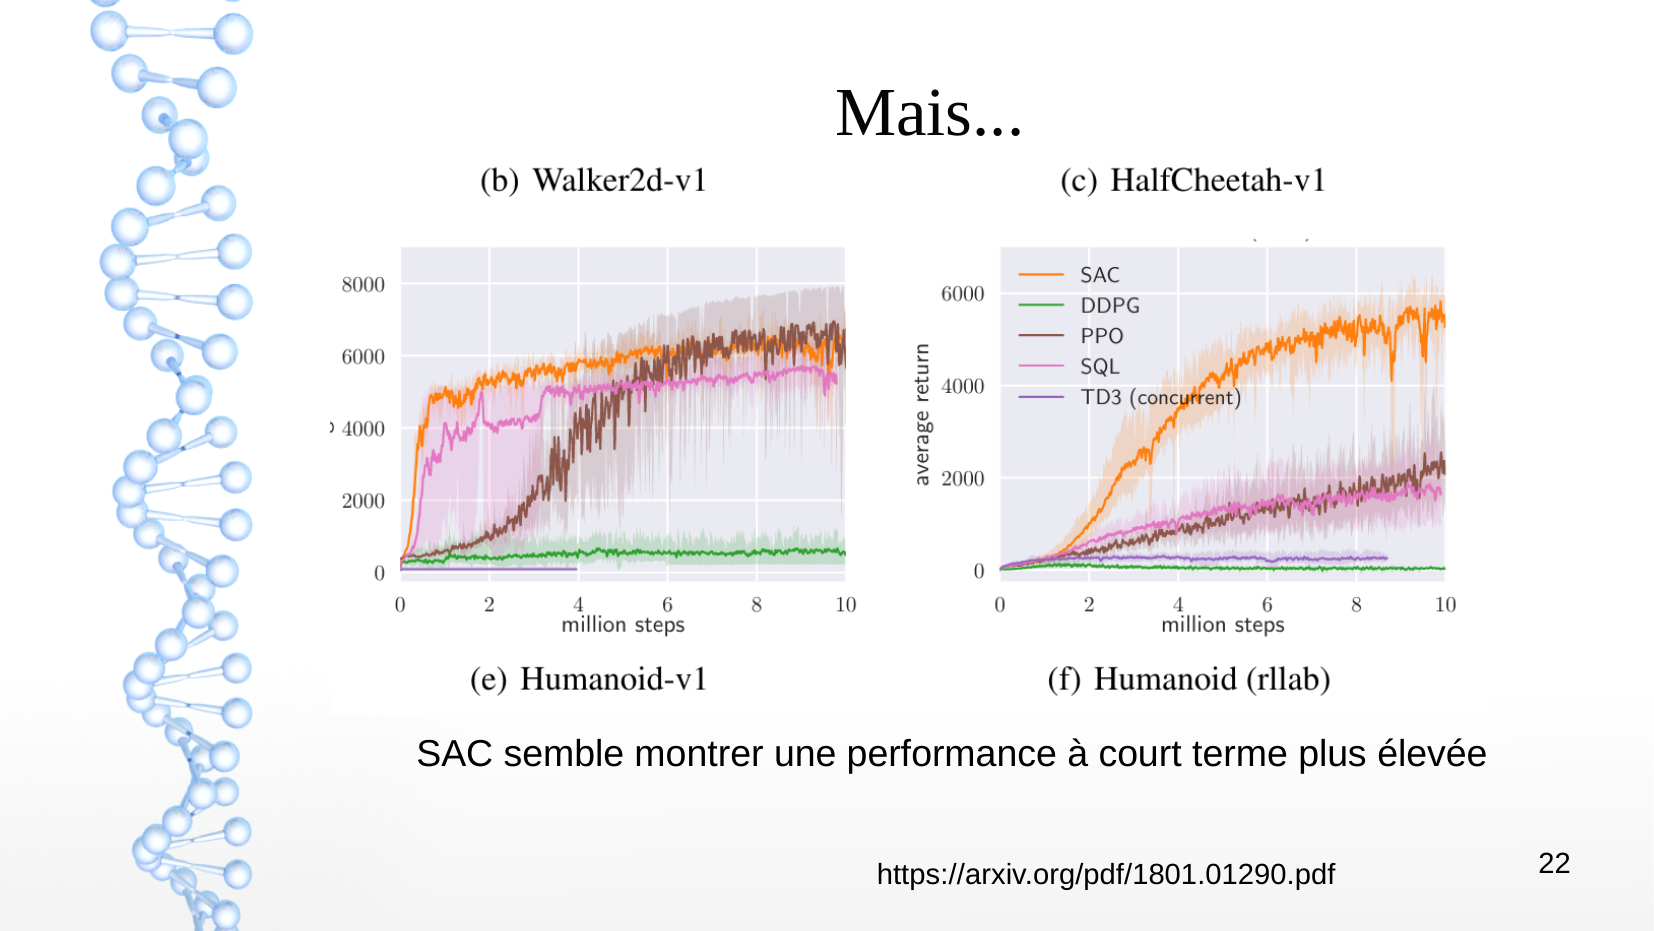

# Mais...
SAC semble montrer une performance à court terme plus élevée
22
https://arxiv.org/pdf/1801.01290.pdf